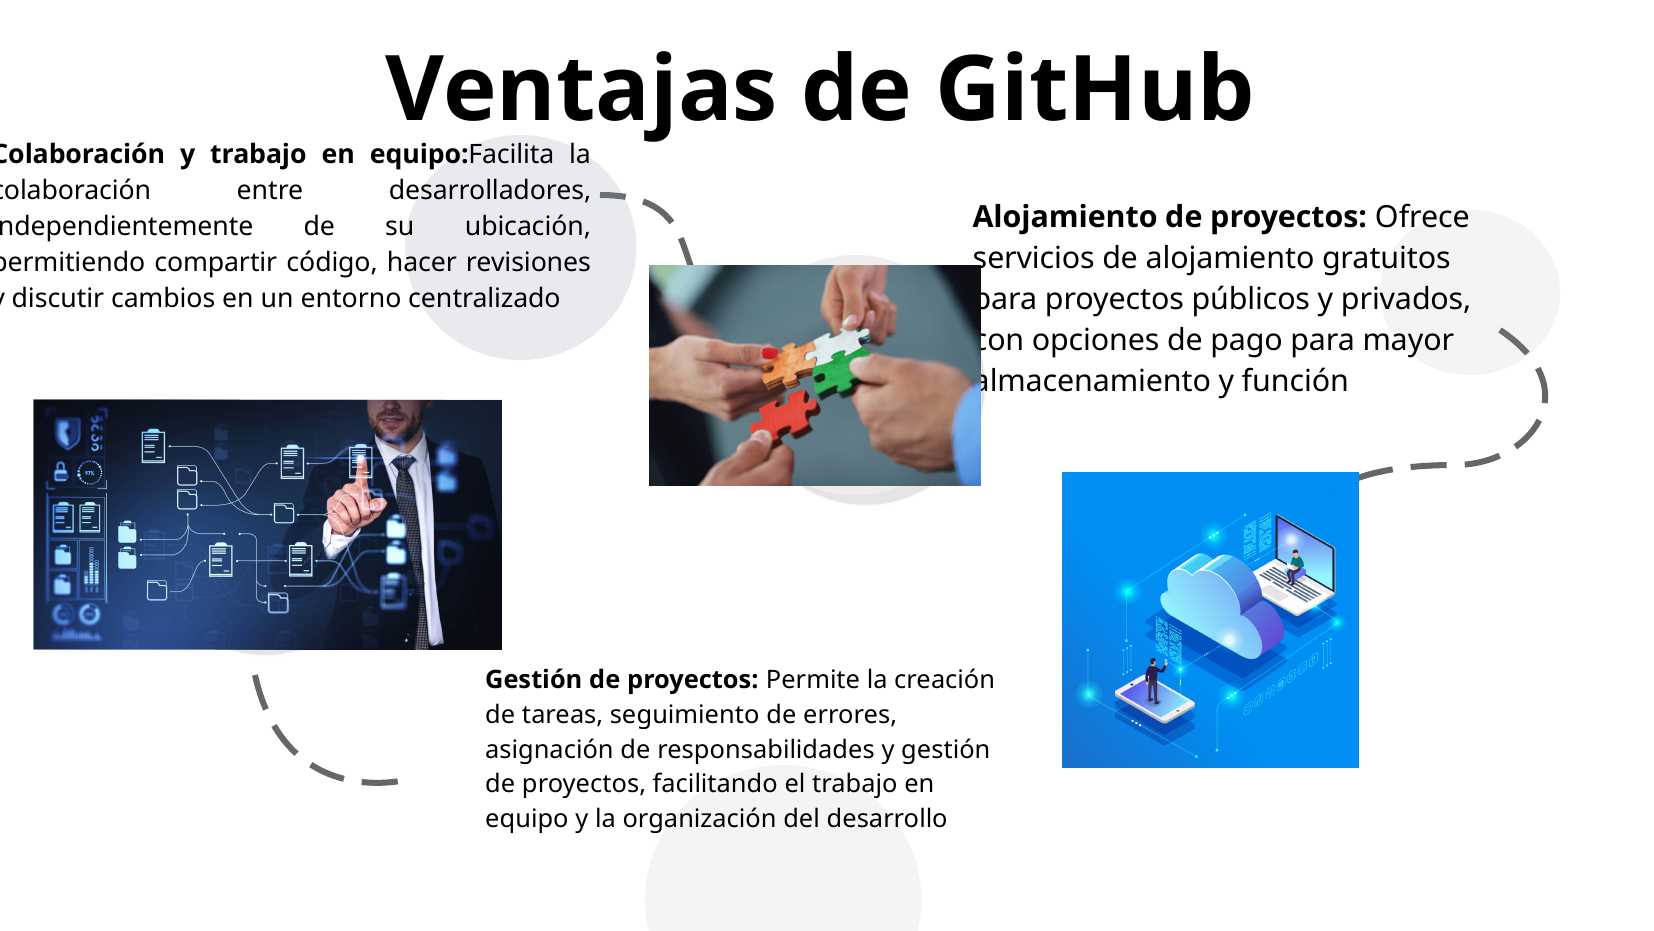

# Ventajas de GitHub
Colaboración y trabajo en equipo:Facilita la colaboración entre desarrolladores, independientemente de su ubicación, permitiendo compartir código, hacer revisiones y discutir cambios en un entorno centralizado
Alojamiento de proyectos: Ofrece servicios de alojamiento gratuitos para proyectos públicos y privados, con opciones de pago para mayor almacenamiento y función
Gestión de proyectos: Permite la creación de tareas, seguimiento de errores, asignación de responsabilidades y gestión de proyectos, facilitando el trabajo en equipo y la organización del desarrollo